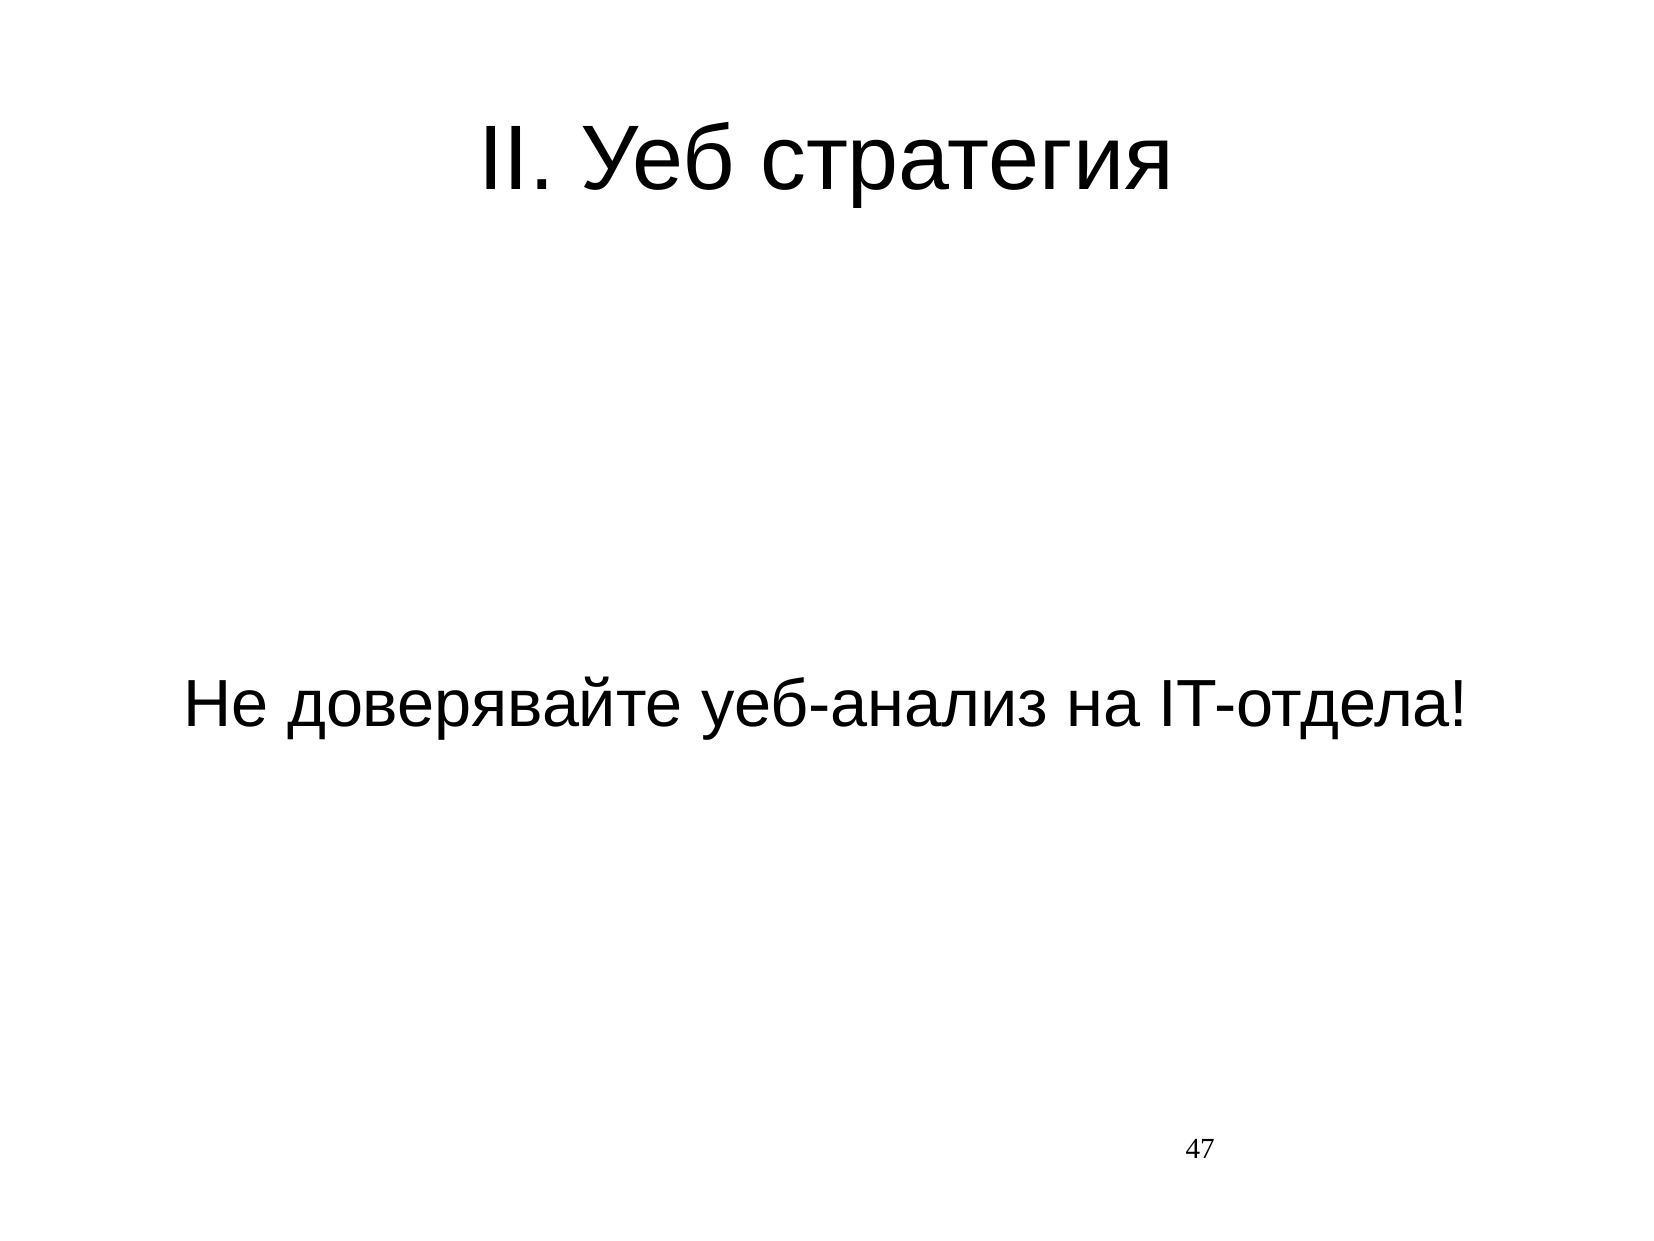

# II. Уеб стратегия
Не доверявайте уеб-анализ на IT-отдела!